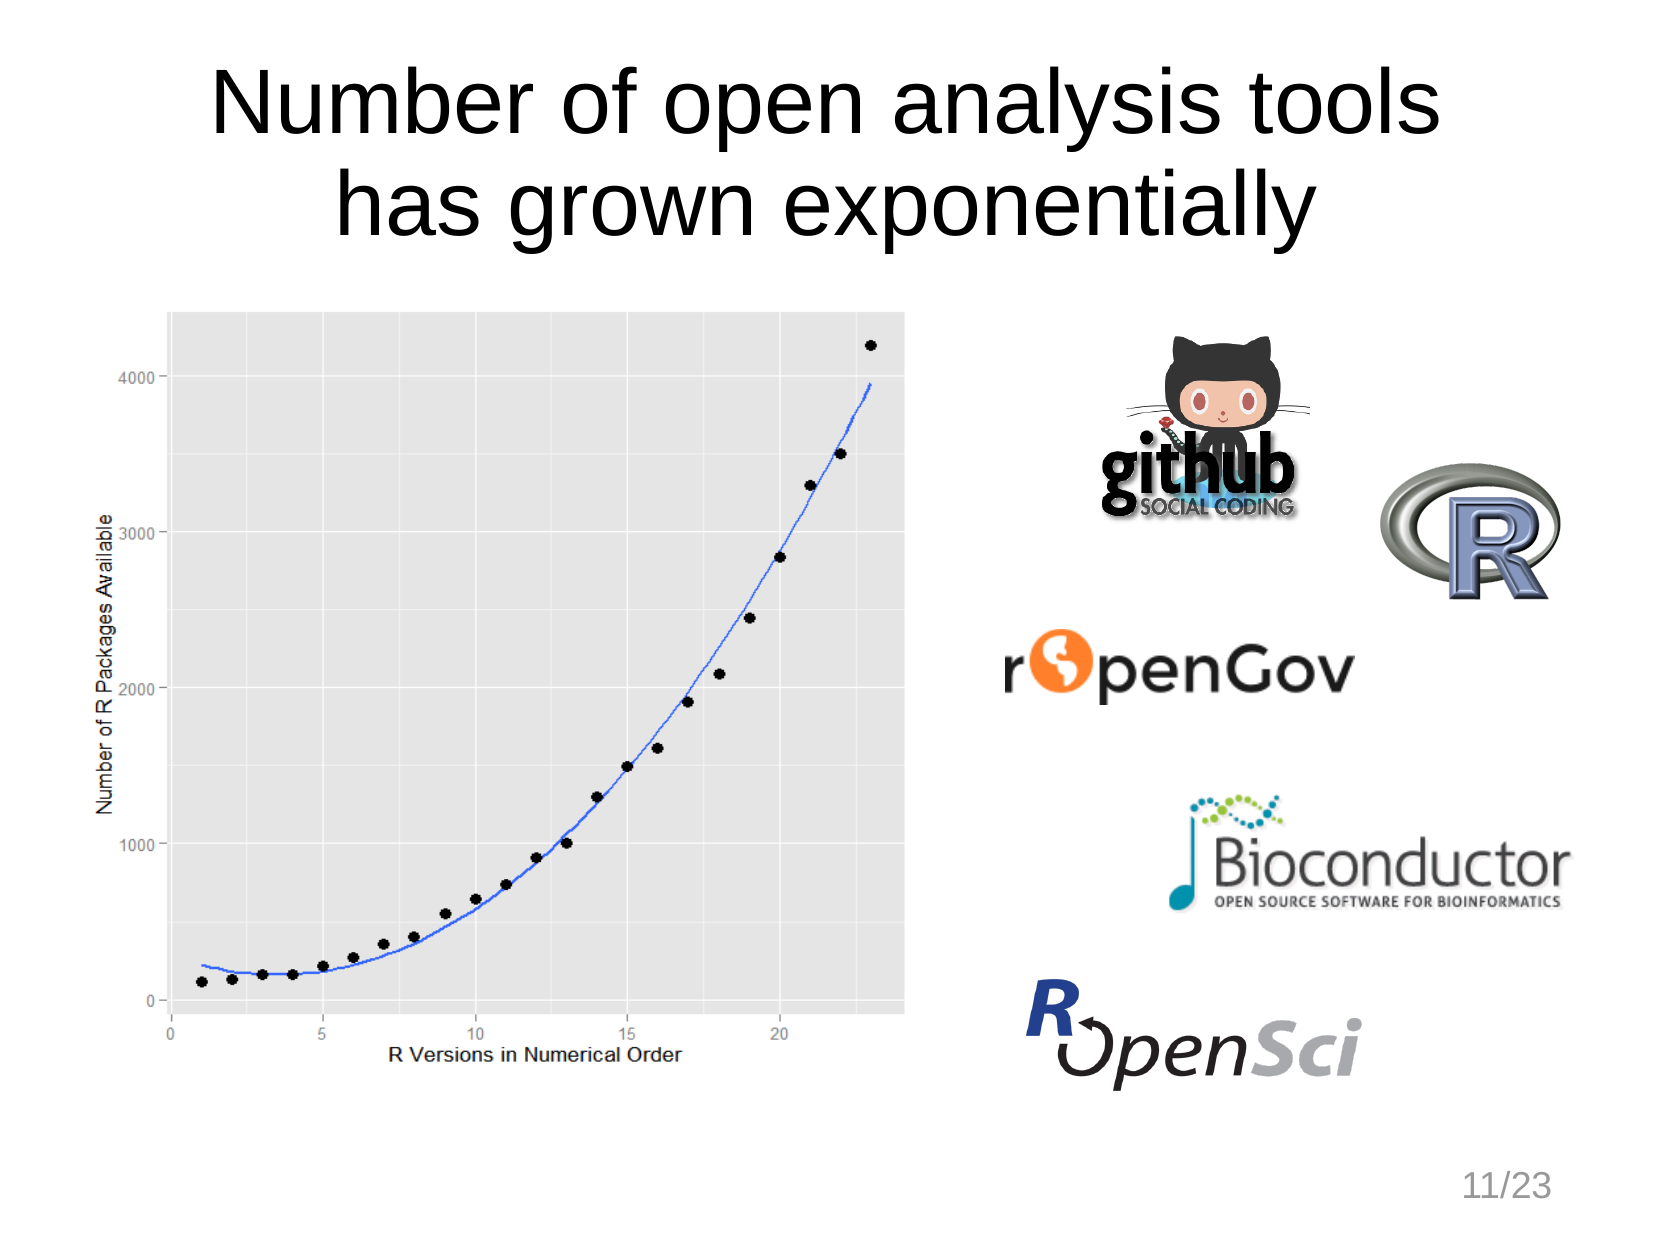

# Number of open analysis tools has grown exponentially